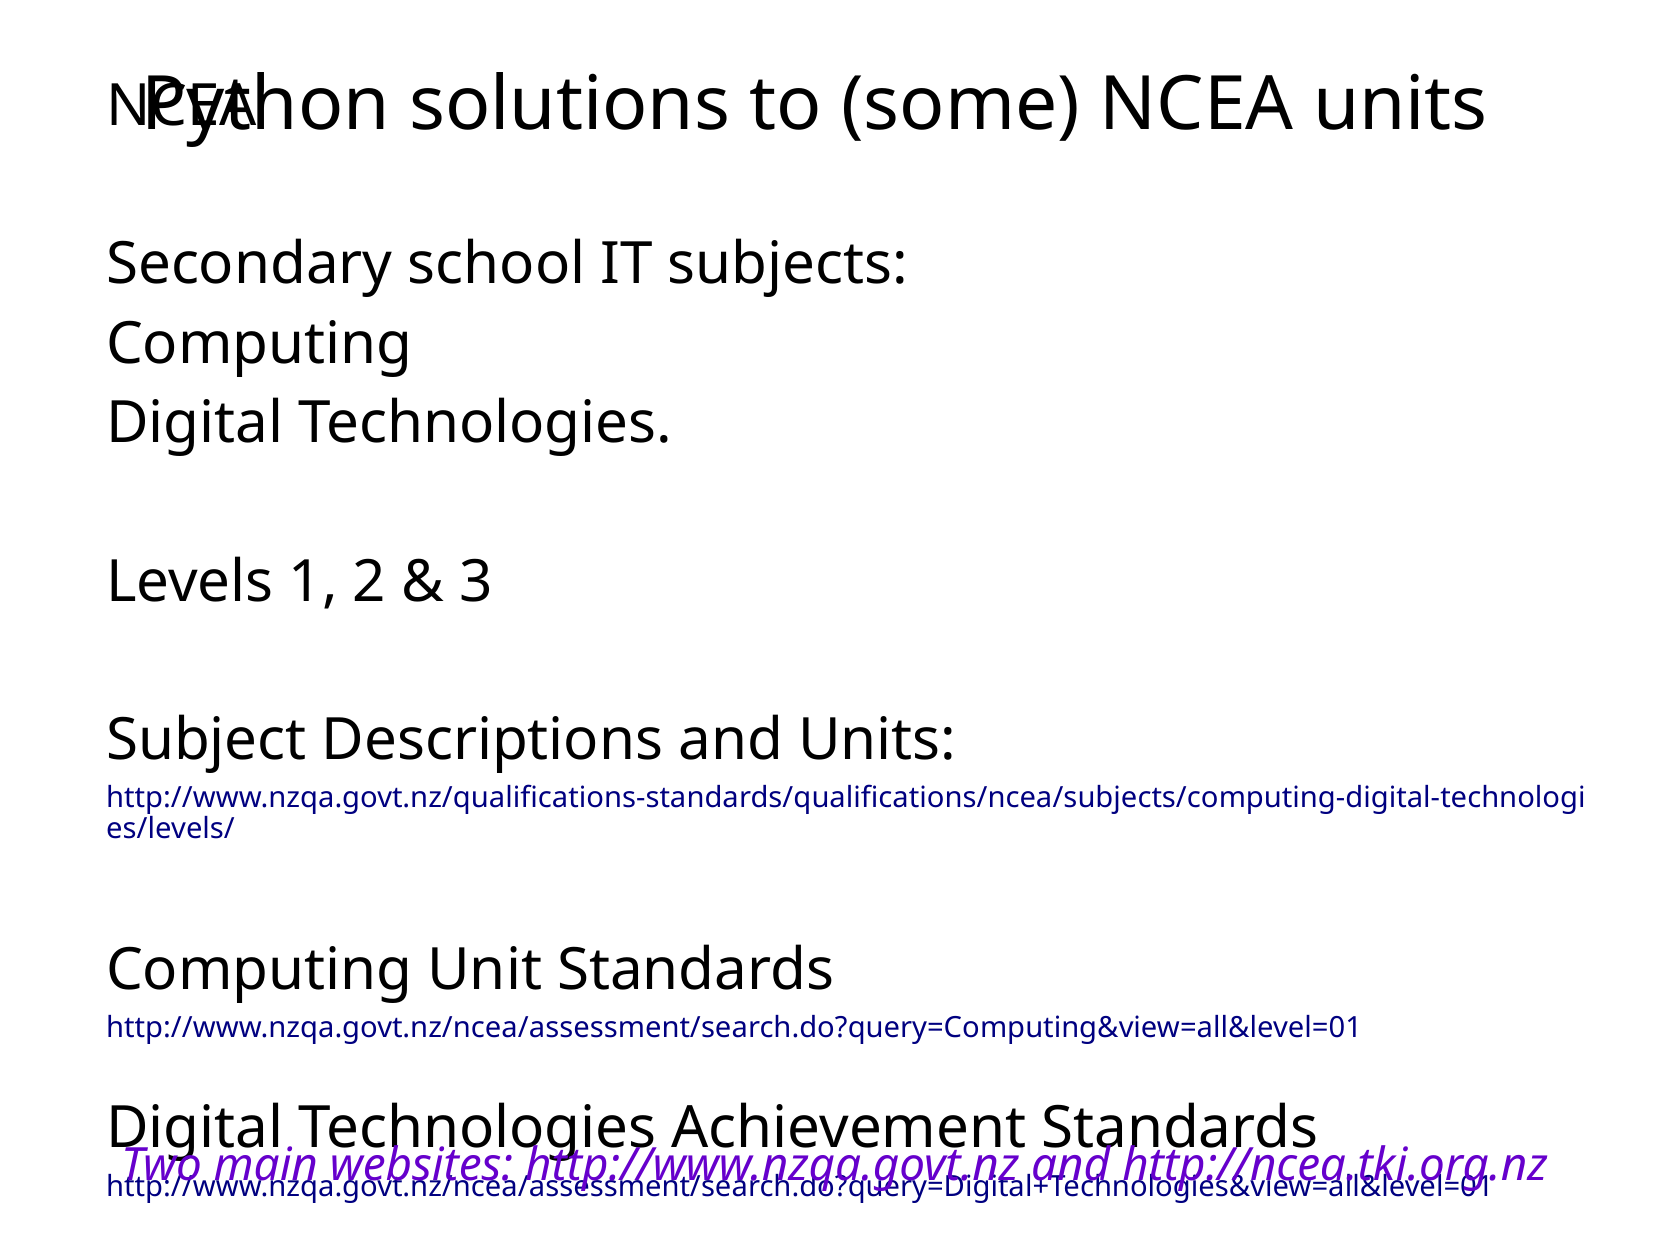

Python solutions to (some) NCEA units
# NCEA Secondary school IT subjects: Computing Digital Technologies. Levels 1, 2 & 3 Subject Descriptions and Units: http://www.nzqa.govt.nz/qualifications-standards/qualifications/ncea/subjects/computing-digital-technologies/levels/ Computing Unit Standards http://www.nzqa.govt.nz/ncea/assessment/search.do?query=Computing&view=all&level=01 Digital Technologies Achievement Standards http://www.nzqa.govt.nz/ncea/assessment/search.do?query=Digital+Technologies&view=all&level=01
Two main websites: http://www.nzqa.govt.nz and http://ncea.tki.org.nz